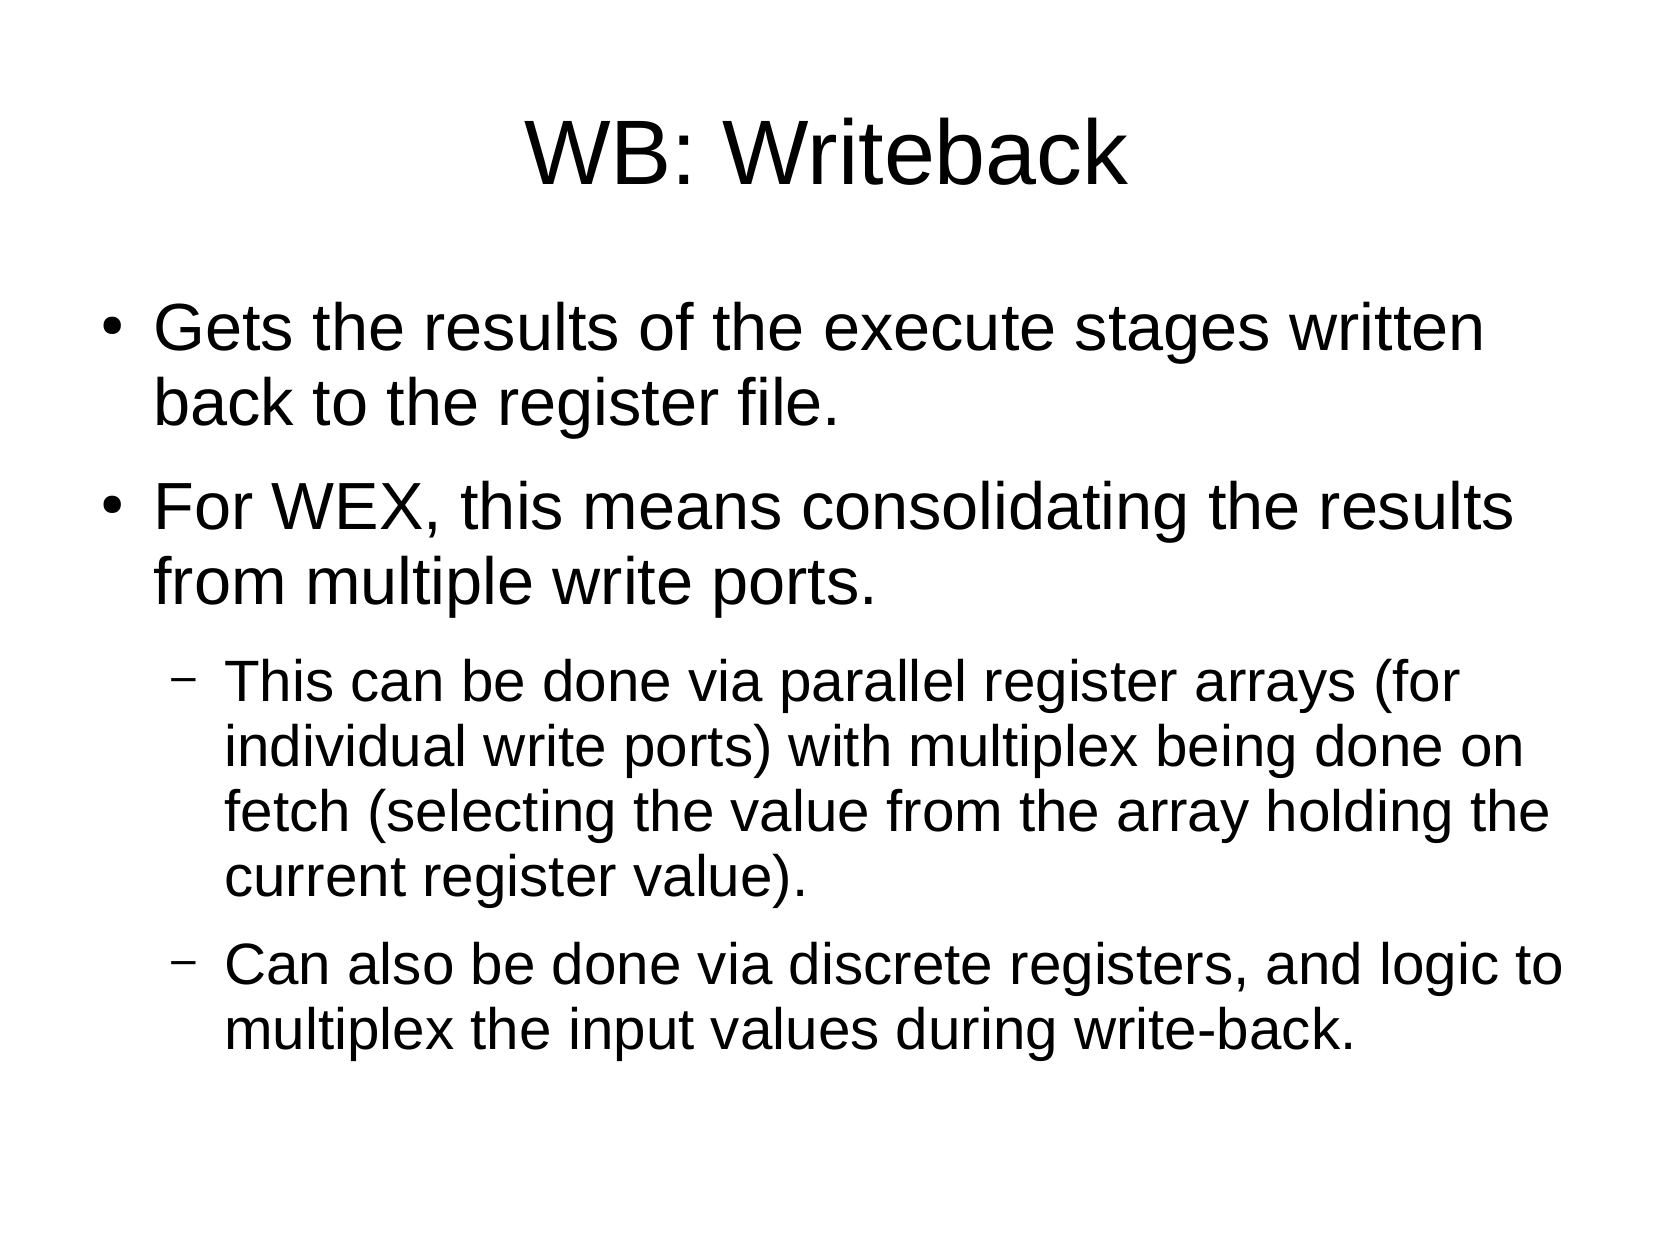

# WB: Writeback
Gets the results of the execute stages written back to the register file.
For WEX, this means consolidating the results from multiple write ports.
This can be done via parallel register arrays (for individual write ports) with multiplex being done on fetch (selecting the value from the array holding the current register value).
Can also be done via discrete registers, and logic to multiplex the input values during write-back.